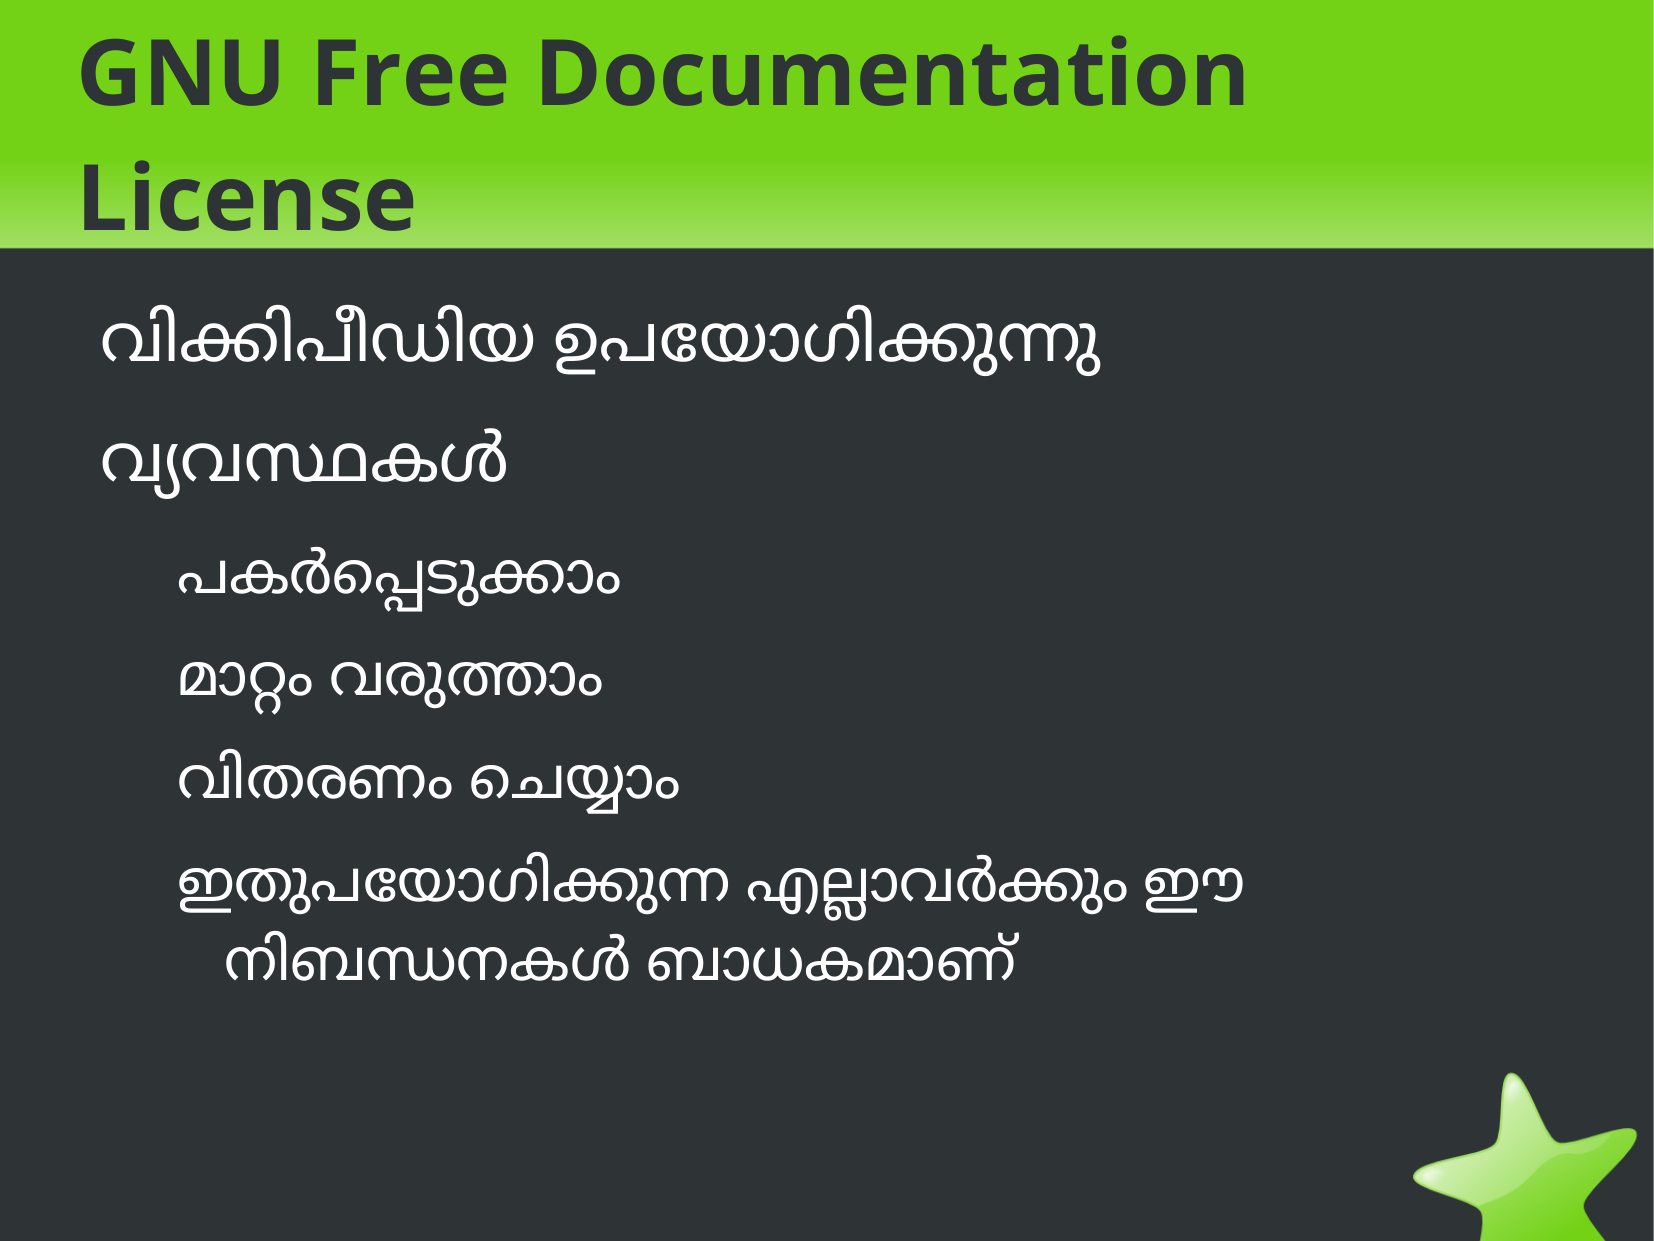

# GNU Free Documentation License
വിക്കിപീഡിയ ഉപയോഗിക്കുന്നു
വ്യവസ്ഥകള്‍
പകര്‍പ്പെടുക്കാം
മാറ്റം വരുത്താം
വിതരണം ചെയ്യാം
ഇതുപയോഗിക്കുന്ന എല്ലാവര്‍ക്കും ഈ നിബന്ധനകള്‍ ബാധകമാണ്